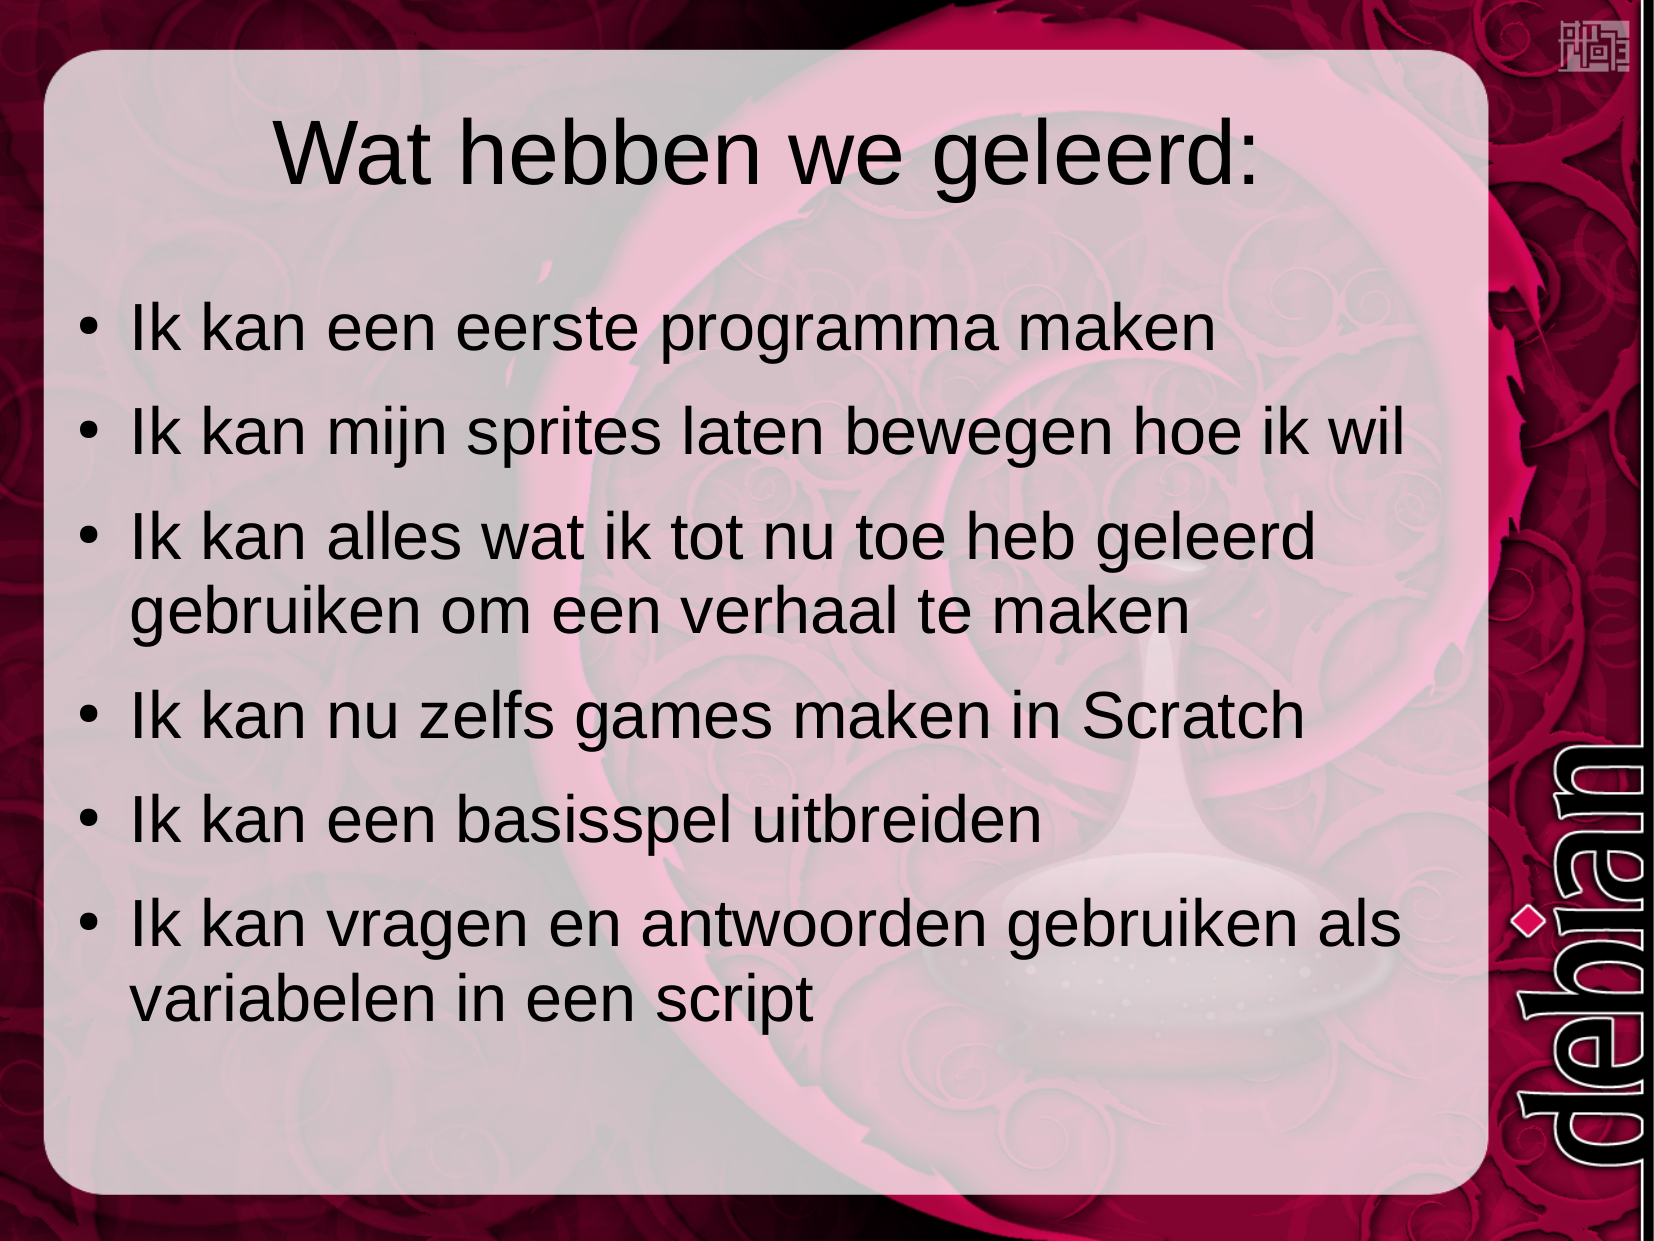

# Wat hebben we geleerd:
Ik kan een eerste programma maken
Ik kan mijn sprites laten bewegen hoe ik wil
Ik kan alles wat ik tot nu toe heb geleerd gebruiken om een verhaal te maken
Ik kan nu zelfs games maken in Scratch
Ik kan een basisspel uitbreiden
Ik kan vragen en antwoorden gebruiken als variabelen in een script